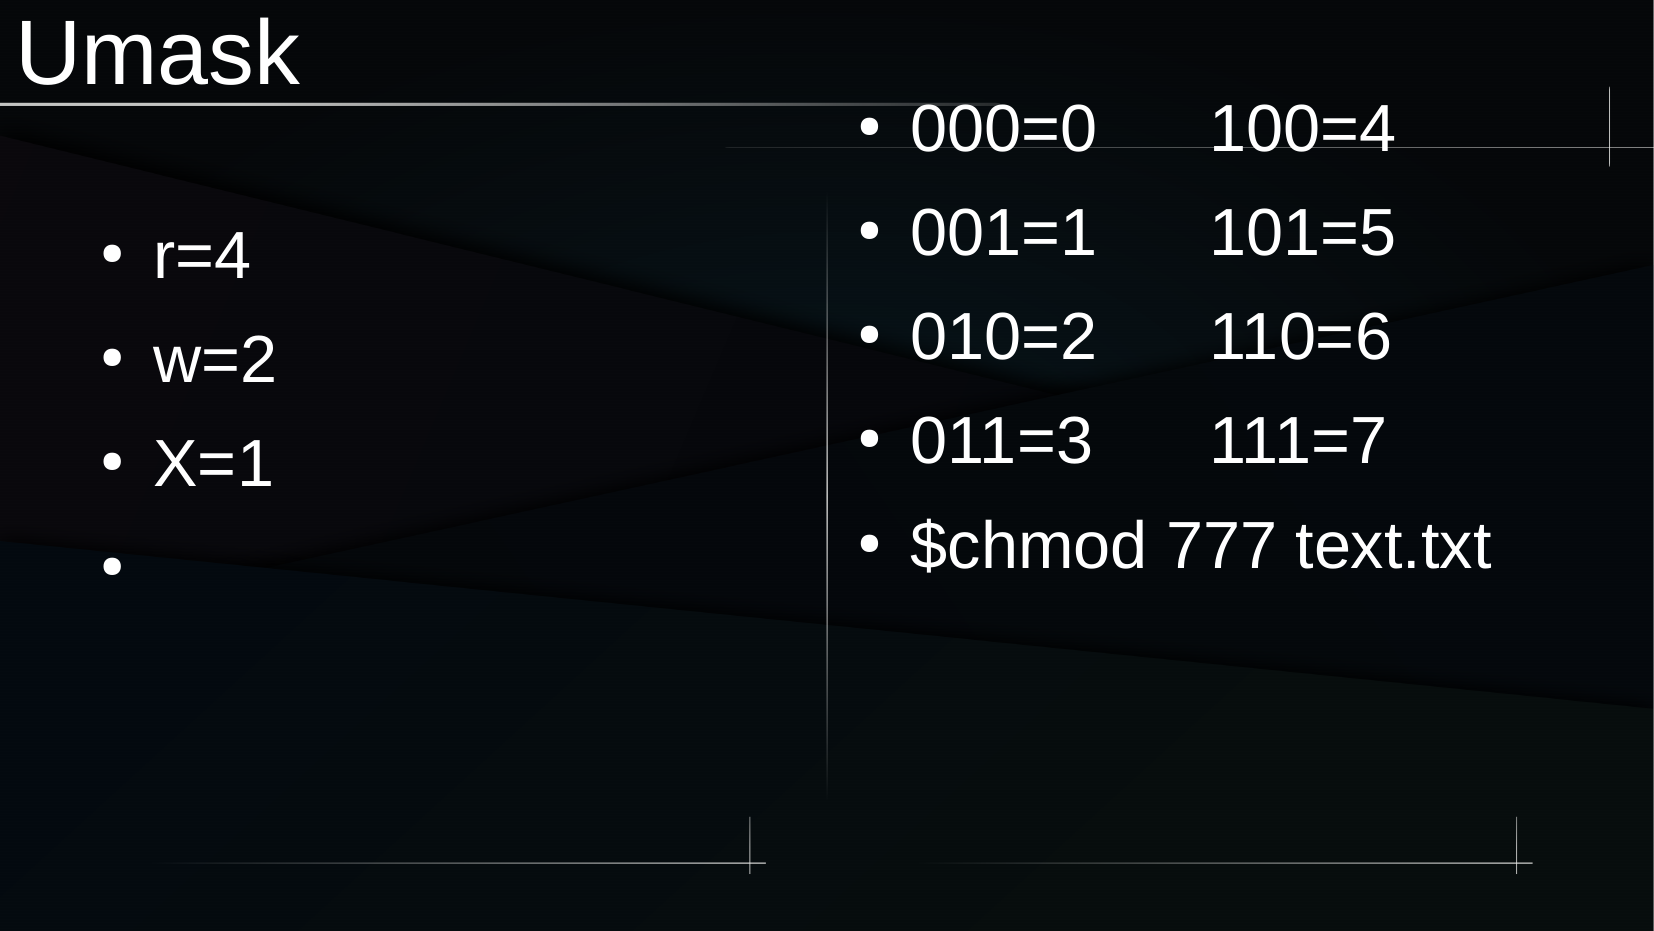

# Umask
000=0	 100=4
001=1	 101=5
010=2	 110=6
011=3	 111=7
$chmod 777 text.txt
r=4
w=2
X=1